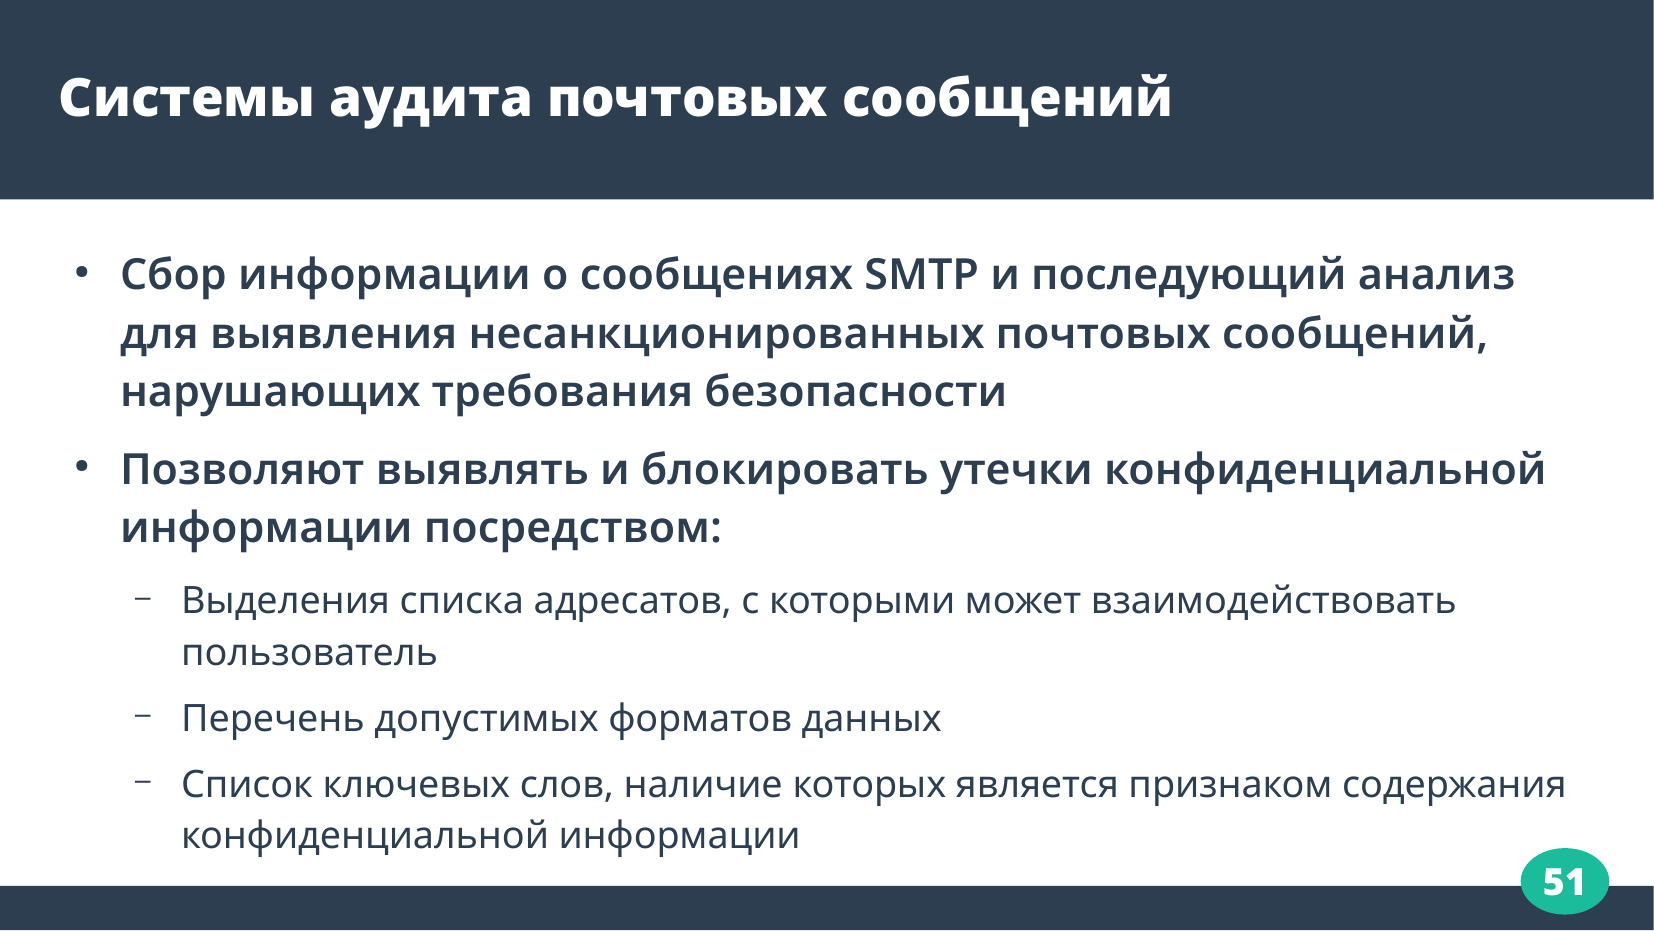

# Системы аудита почтовых сообщений
Сбор информации о сообщениях SMTP и последующий анализ для выявления несанкционированных почтовых сообщений, нарушающих требования безопасности
Позволяют выявлять и блокировать утечки конфиденциальной информации посредством:
Выделения списка адресатов, с которыми может взаимодействовать пользователь
Перечень допустимых форматов данных
Список ключевых слов, наличие которых является признаком содержания конфиденциальной информации
51